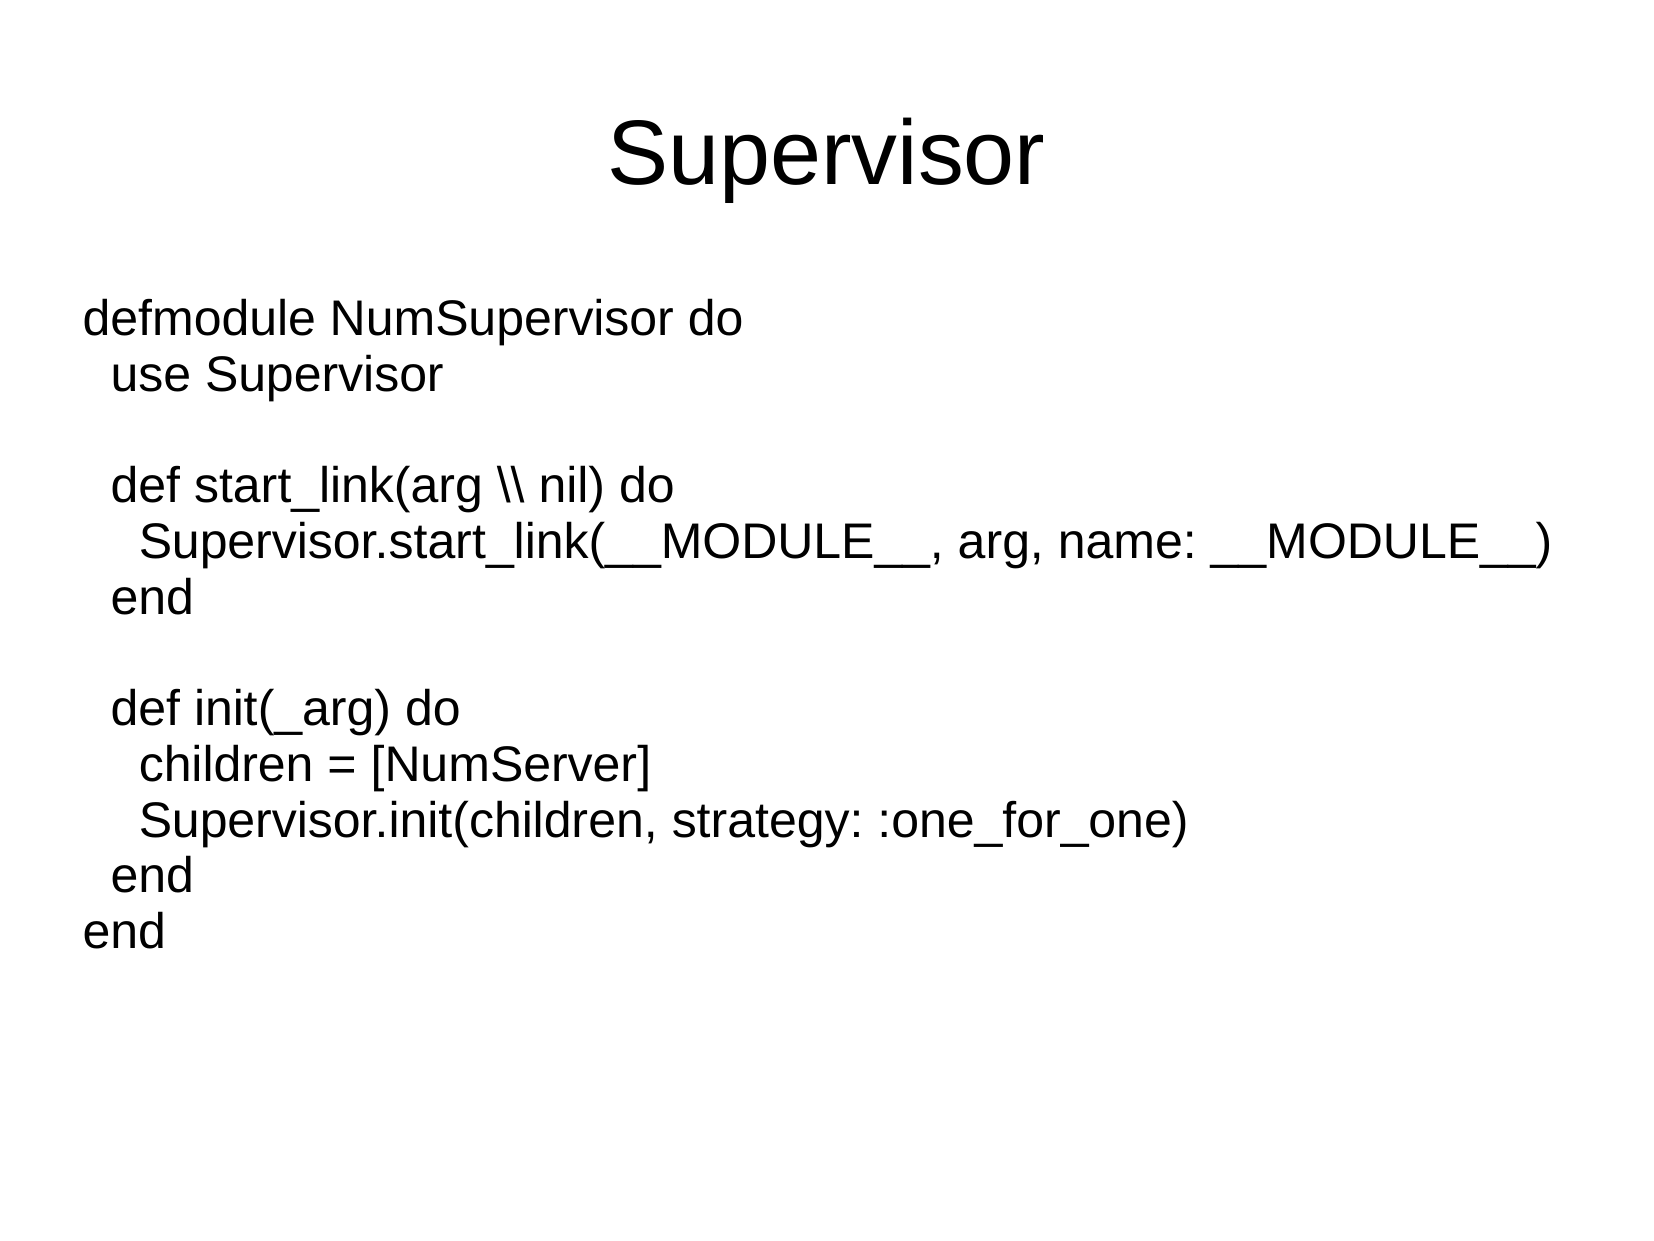

# Supervisor
defmodule NumSupervisor do
 use Supervisor
 def start_link(arg \\ nil) do
 Supervisor.start_link(__MODULE__, arg, name: __MODULE__)
 end
 def init(_arg) do
 children = [NumServer]
 Supervisor.init(children, strategy: :one_for_one)
 end
end